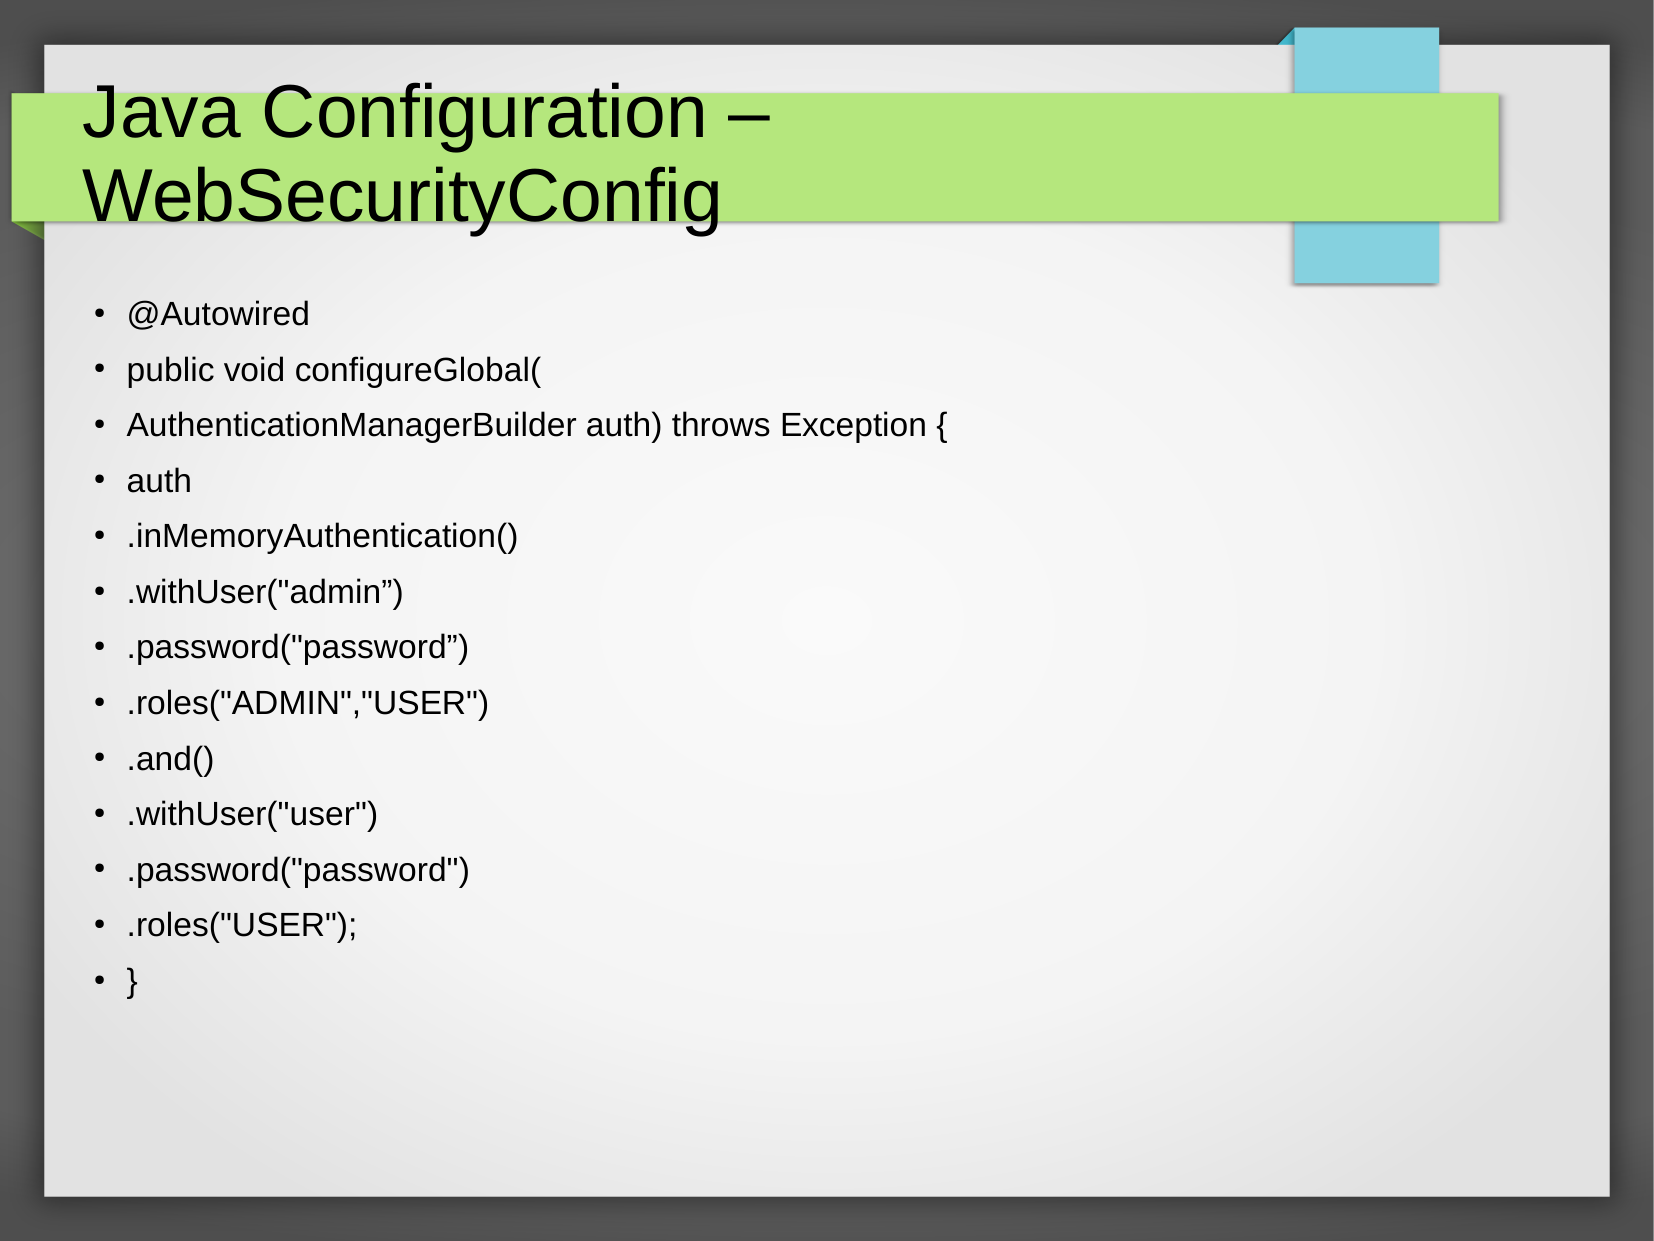

# Java Configuration –WebSecurityConfig
@Autowired
public void configureGlobal(
AuthenticationManagerBuilder auth) throws Exception {
auth
.inMemoryAuthentication()
.withUser("admin”)
.password("password”)
.roles("ADMIN","USER")
.and()
.withUser("user")
.password("password")
.roles("USER");
}